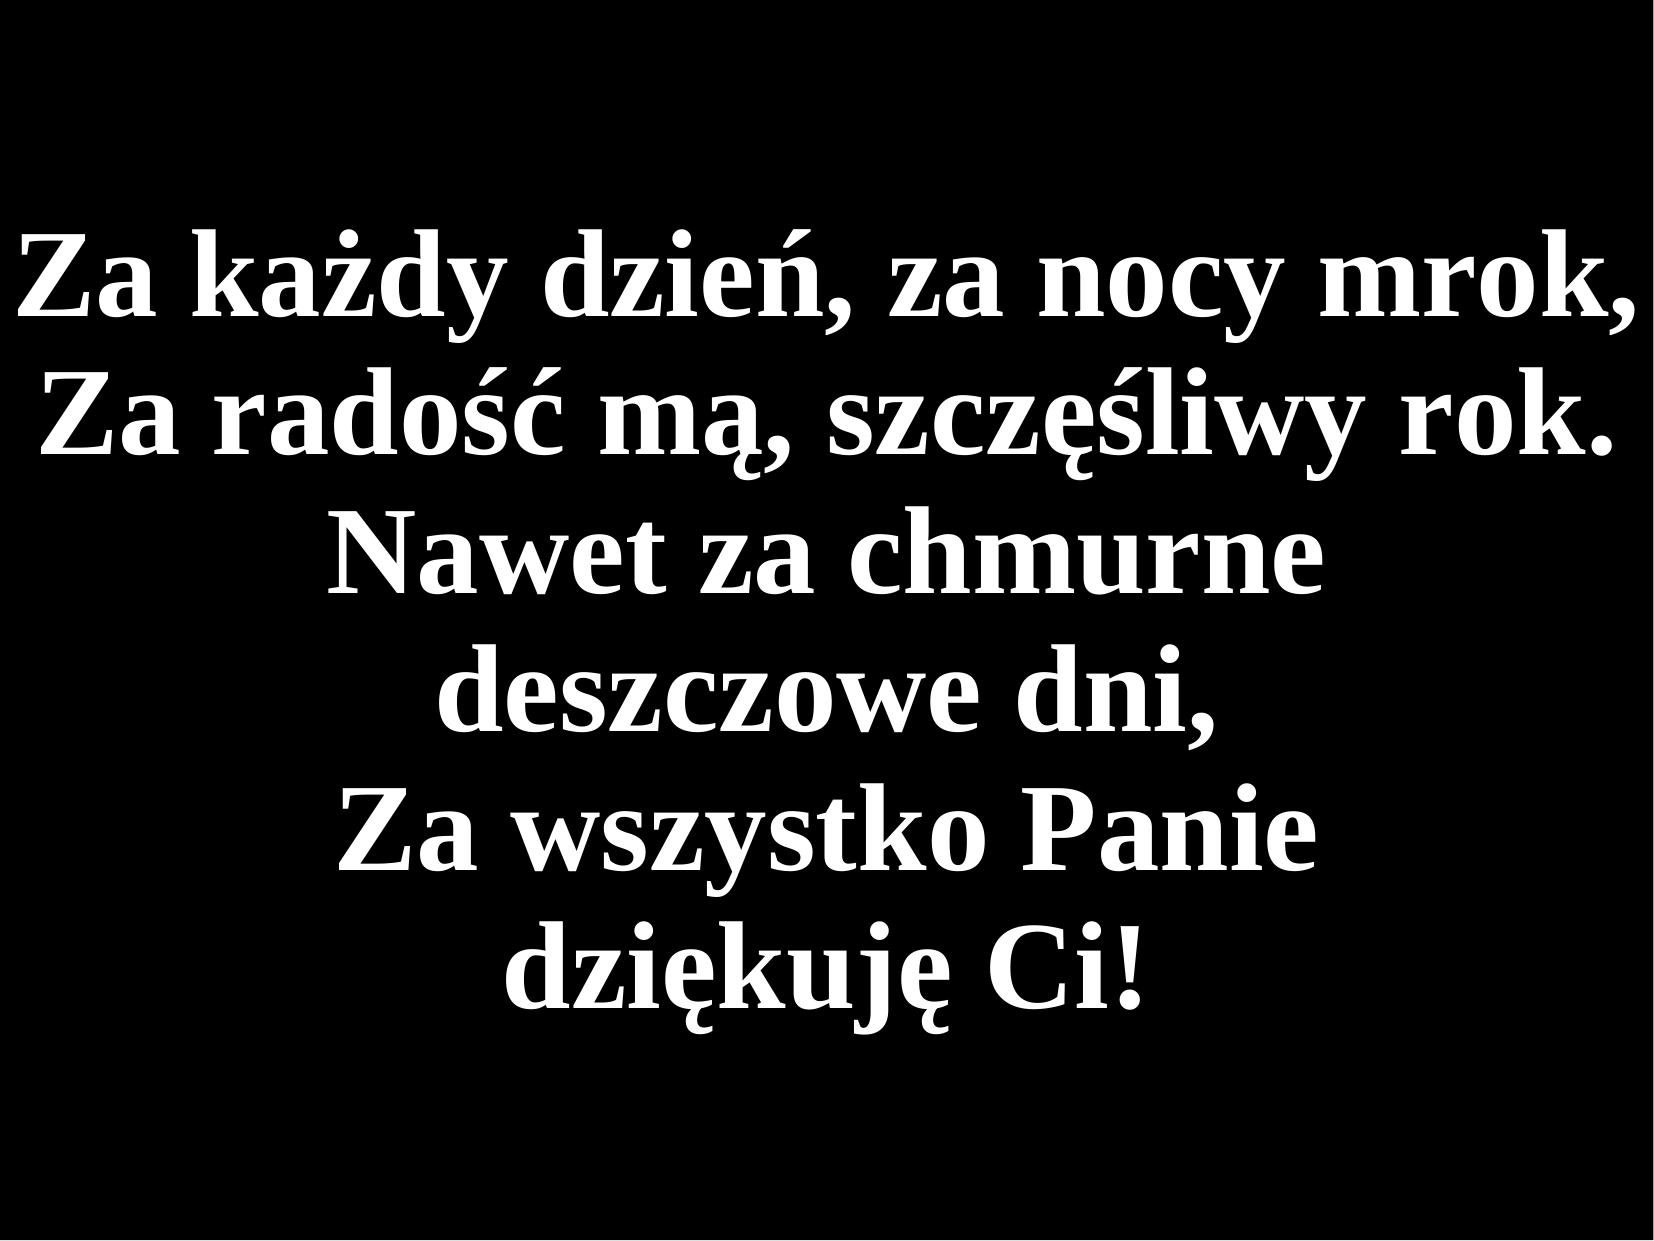

# Za każdy dzień, za nocy mrok, Za radość mą, szczęśliwy rok. Nawet za chmurne deszczowe dni, Za wszystko Panie dziękuję Ci!